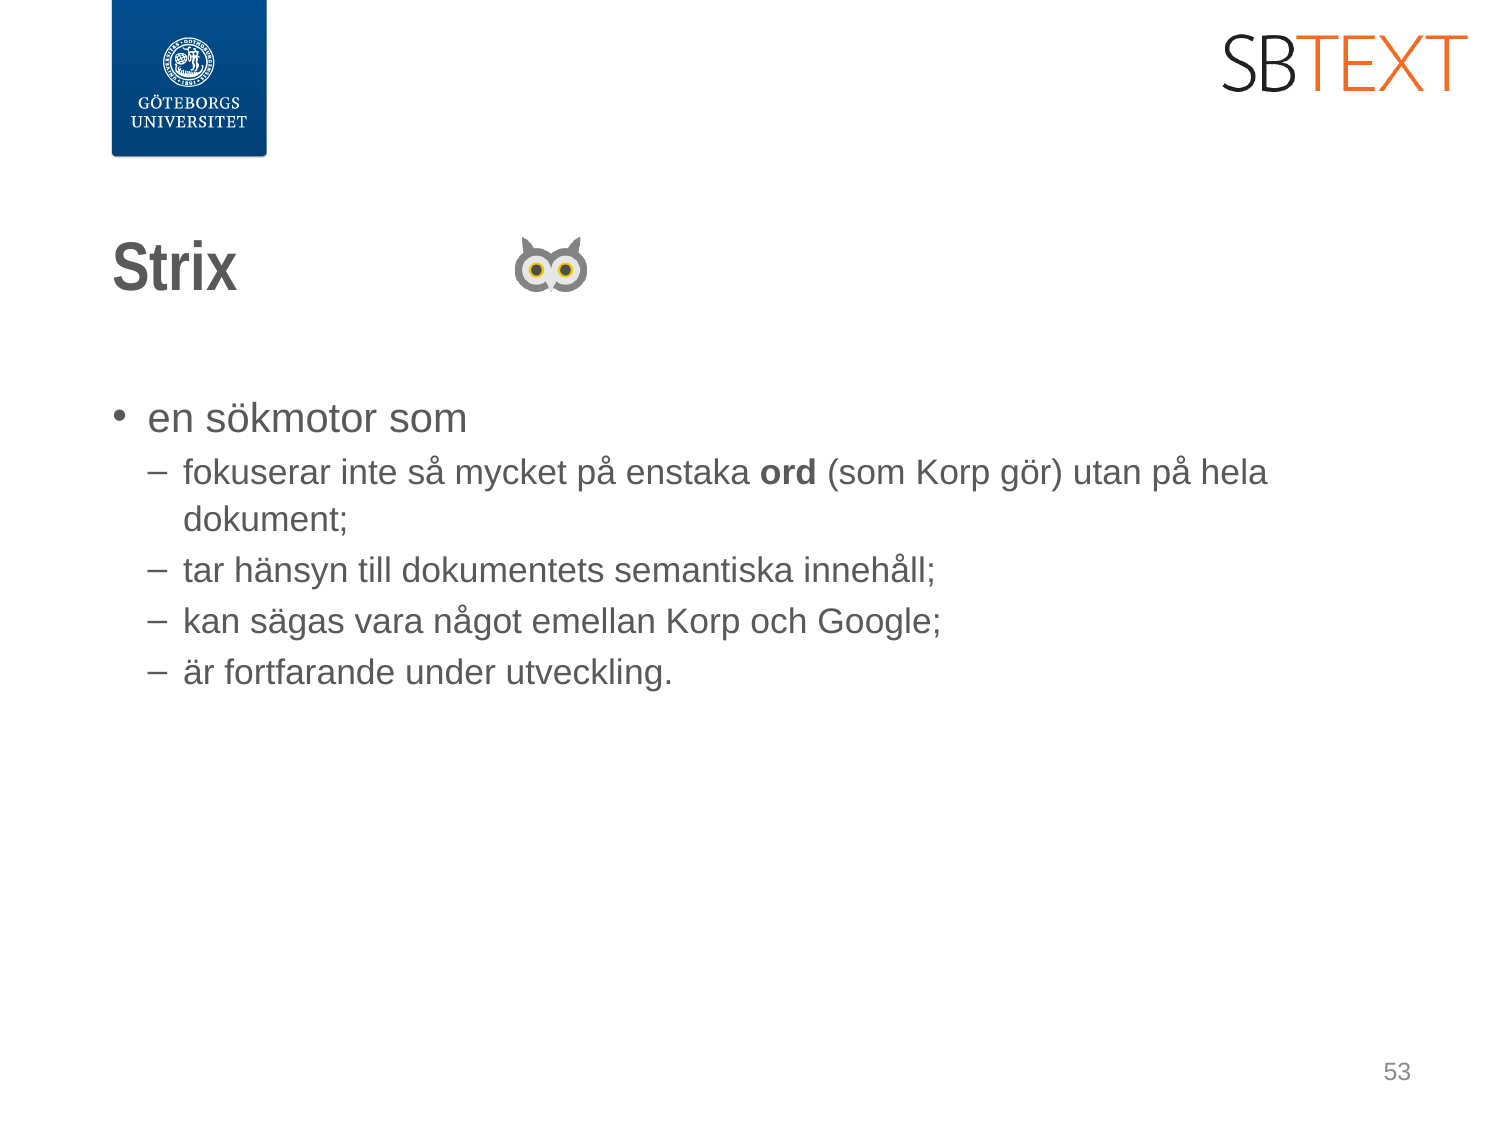

# Strix
en sökmotor som
fokuserar inte så mycket på enstaka ord (som Korp gör) utan på hela dokument;
tar hänsyn till dokumentets semantiska innehåll;
kan sägas vara något emellan Korp och Google;
är fortfarande under utveckling.